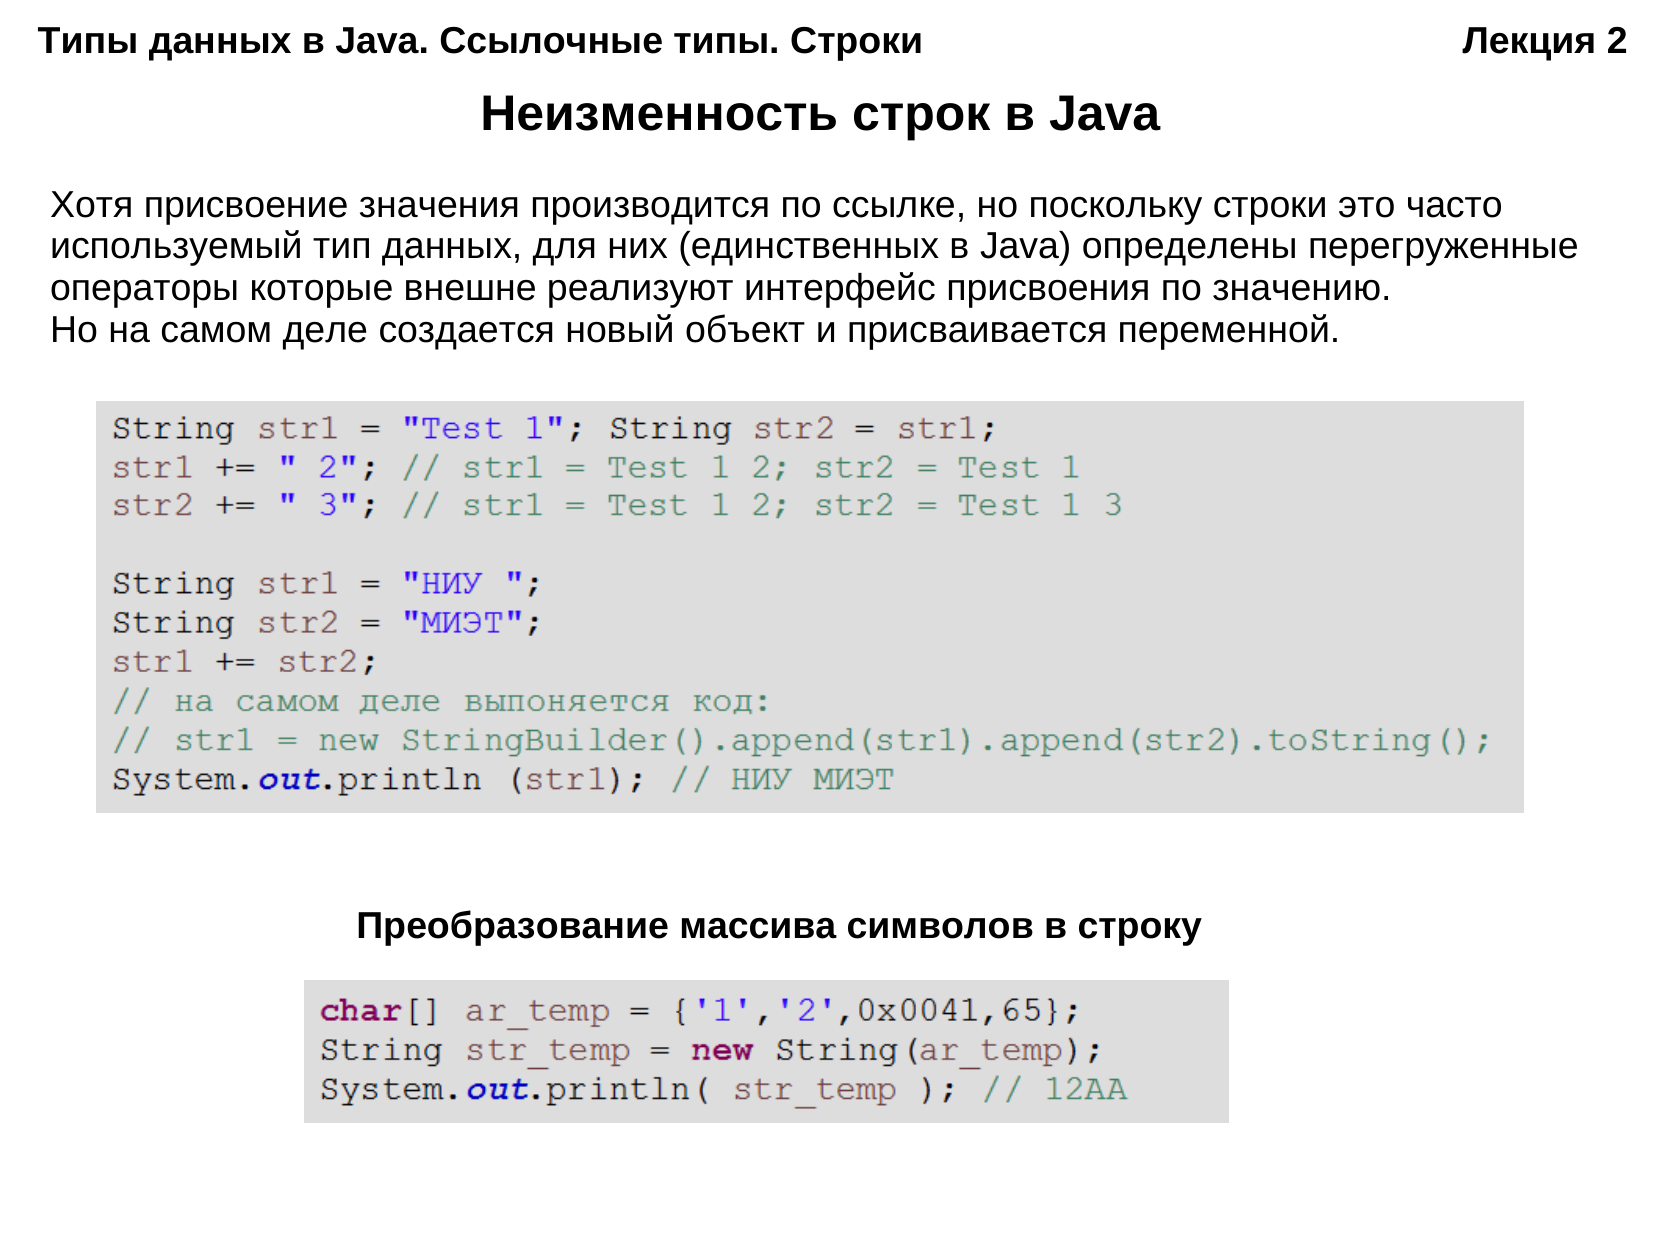

Типы данных в Java. Ссылочные типы. Строки					Лекция 2
Неизменность строк в Java
Хотя присвоение значения производится по ссылке, но поскольку строки это часто
используемый тип данных, для них (единственных в Java) определены перегруженные
операторы которые внешне реализуют интерфейс присвоения по значению.
Но на самом деле создается новый объект и присваивается переменной.
Преобразование массива символов в строку